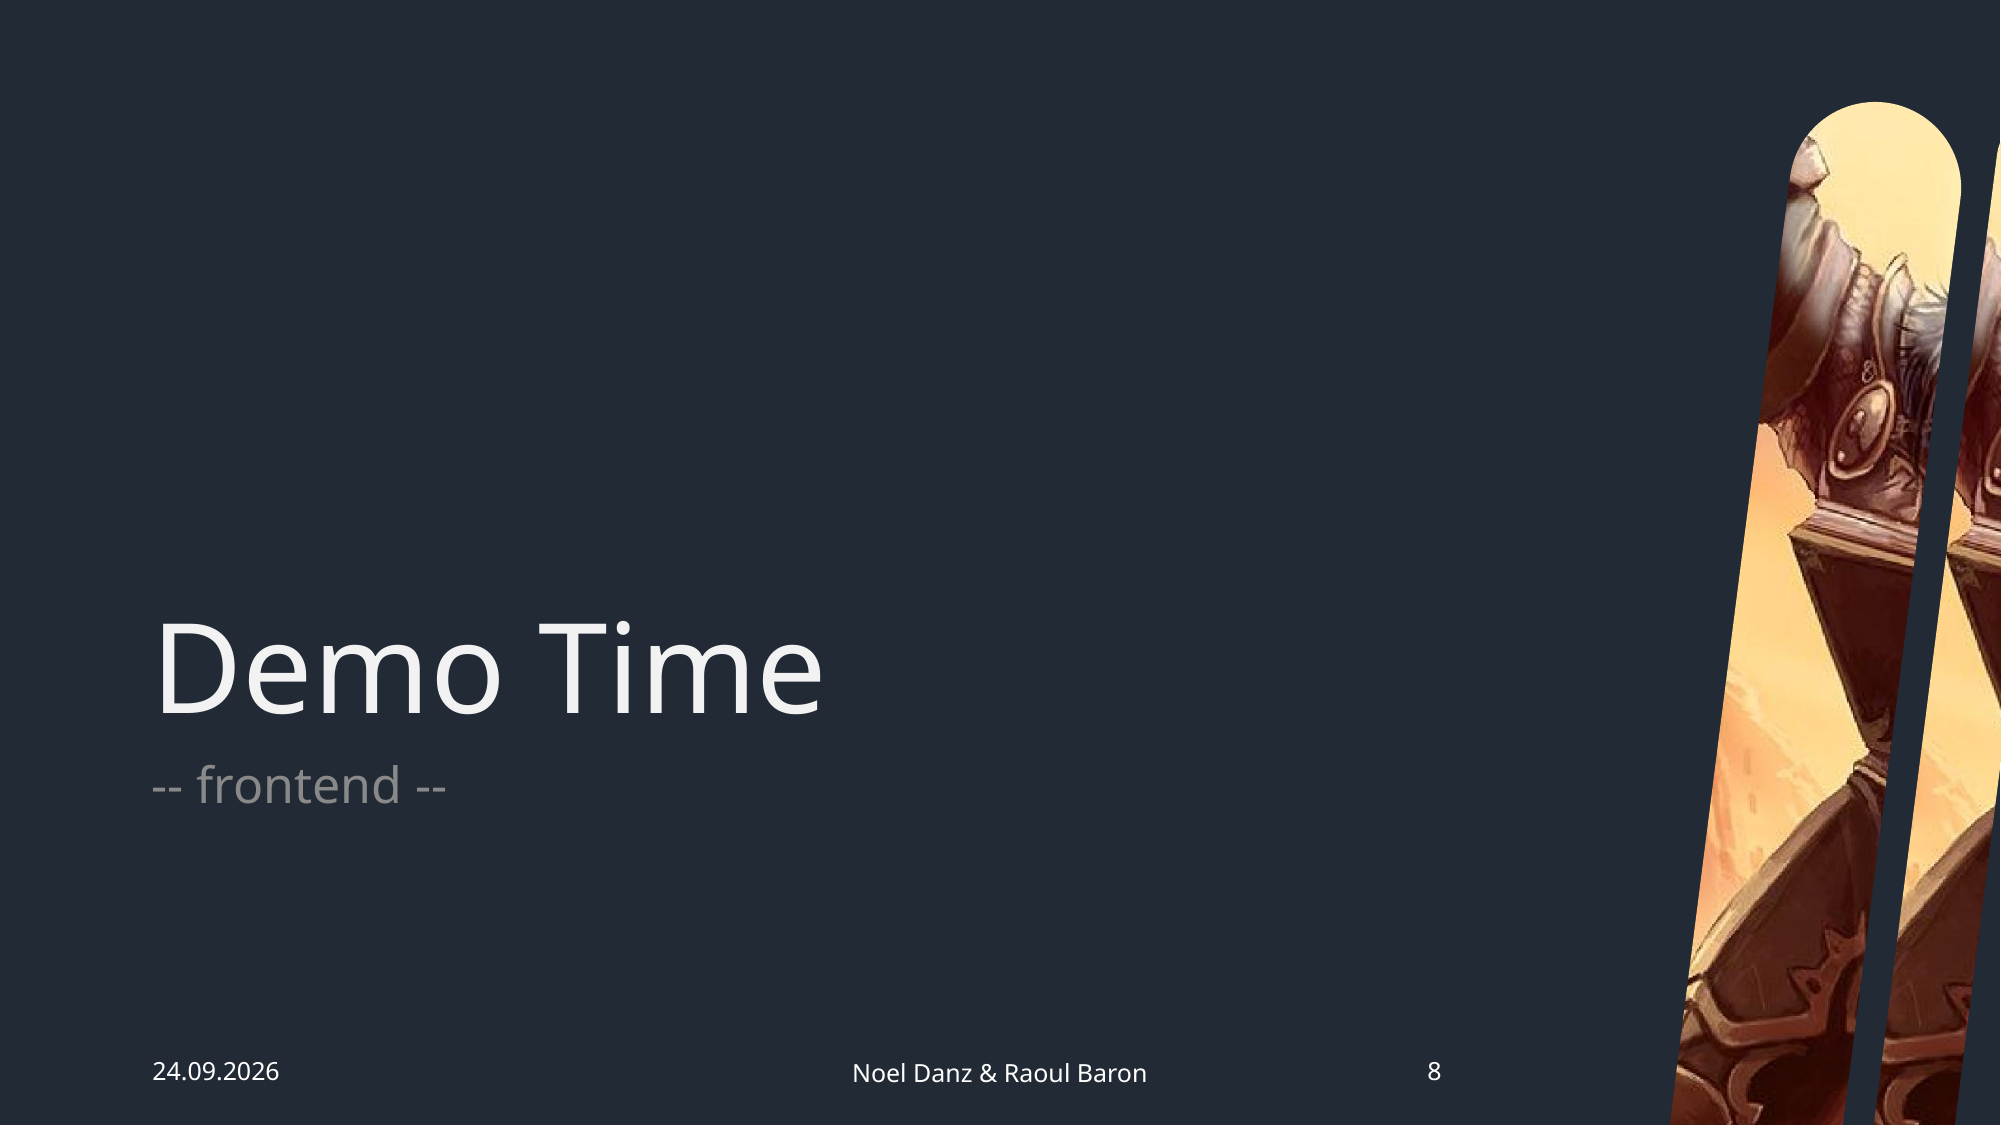

# Demo Time
-- frontend --
Noel Danz & Raoul Baron